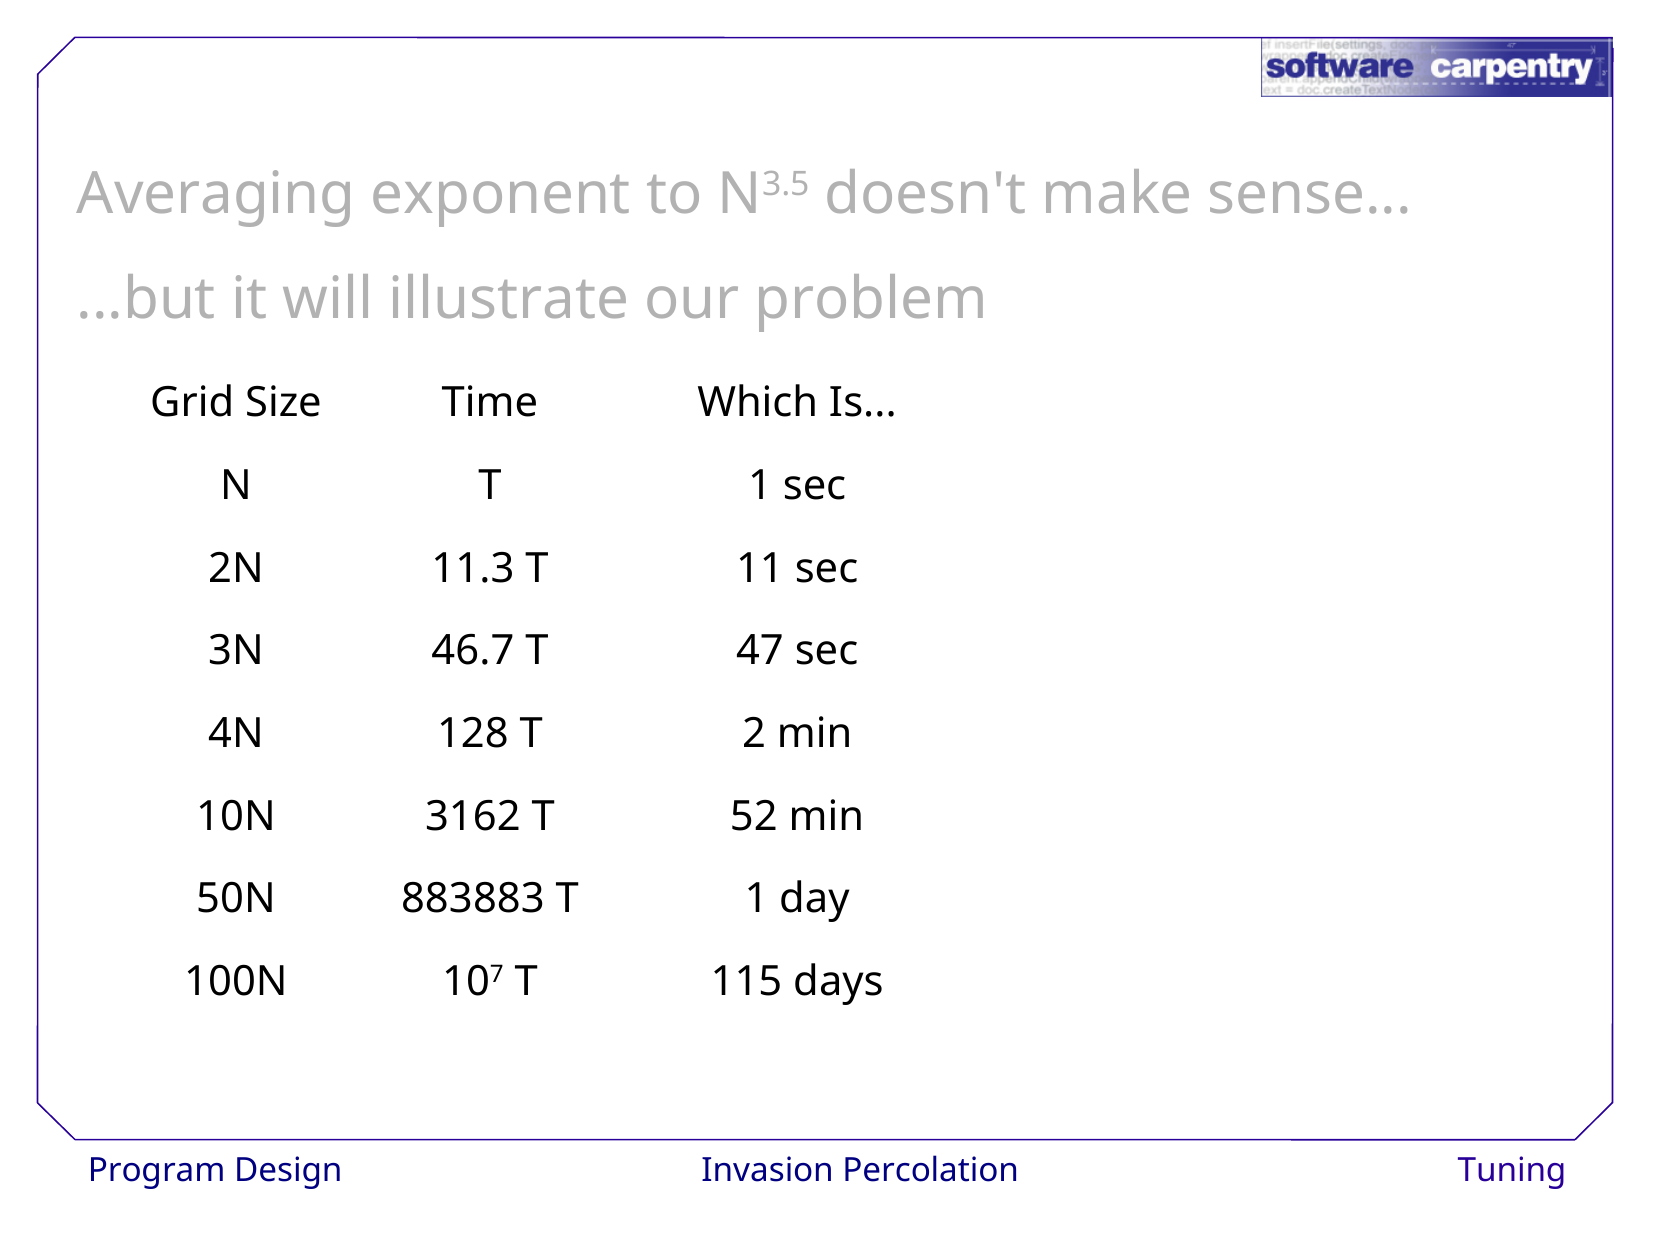

Averaging exponent to N3.5 doesn't make sense...
...but it will illustrate our problem
| Grid Size | Time | Which Is... |
| --- | --- | --- |
| N | T | 1 sec |
| 2N | 11.3 T | 11 sec |
| 3N | 46.7 T | 47 sec |
| 4N | 128 T | 2 min |
| 10N | 3162 T | 52 min |
| 50N | 883883 T | 1 day |
| 100N | 107 T | 115 days |